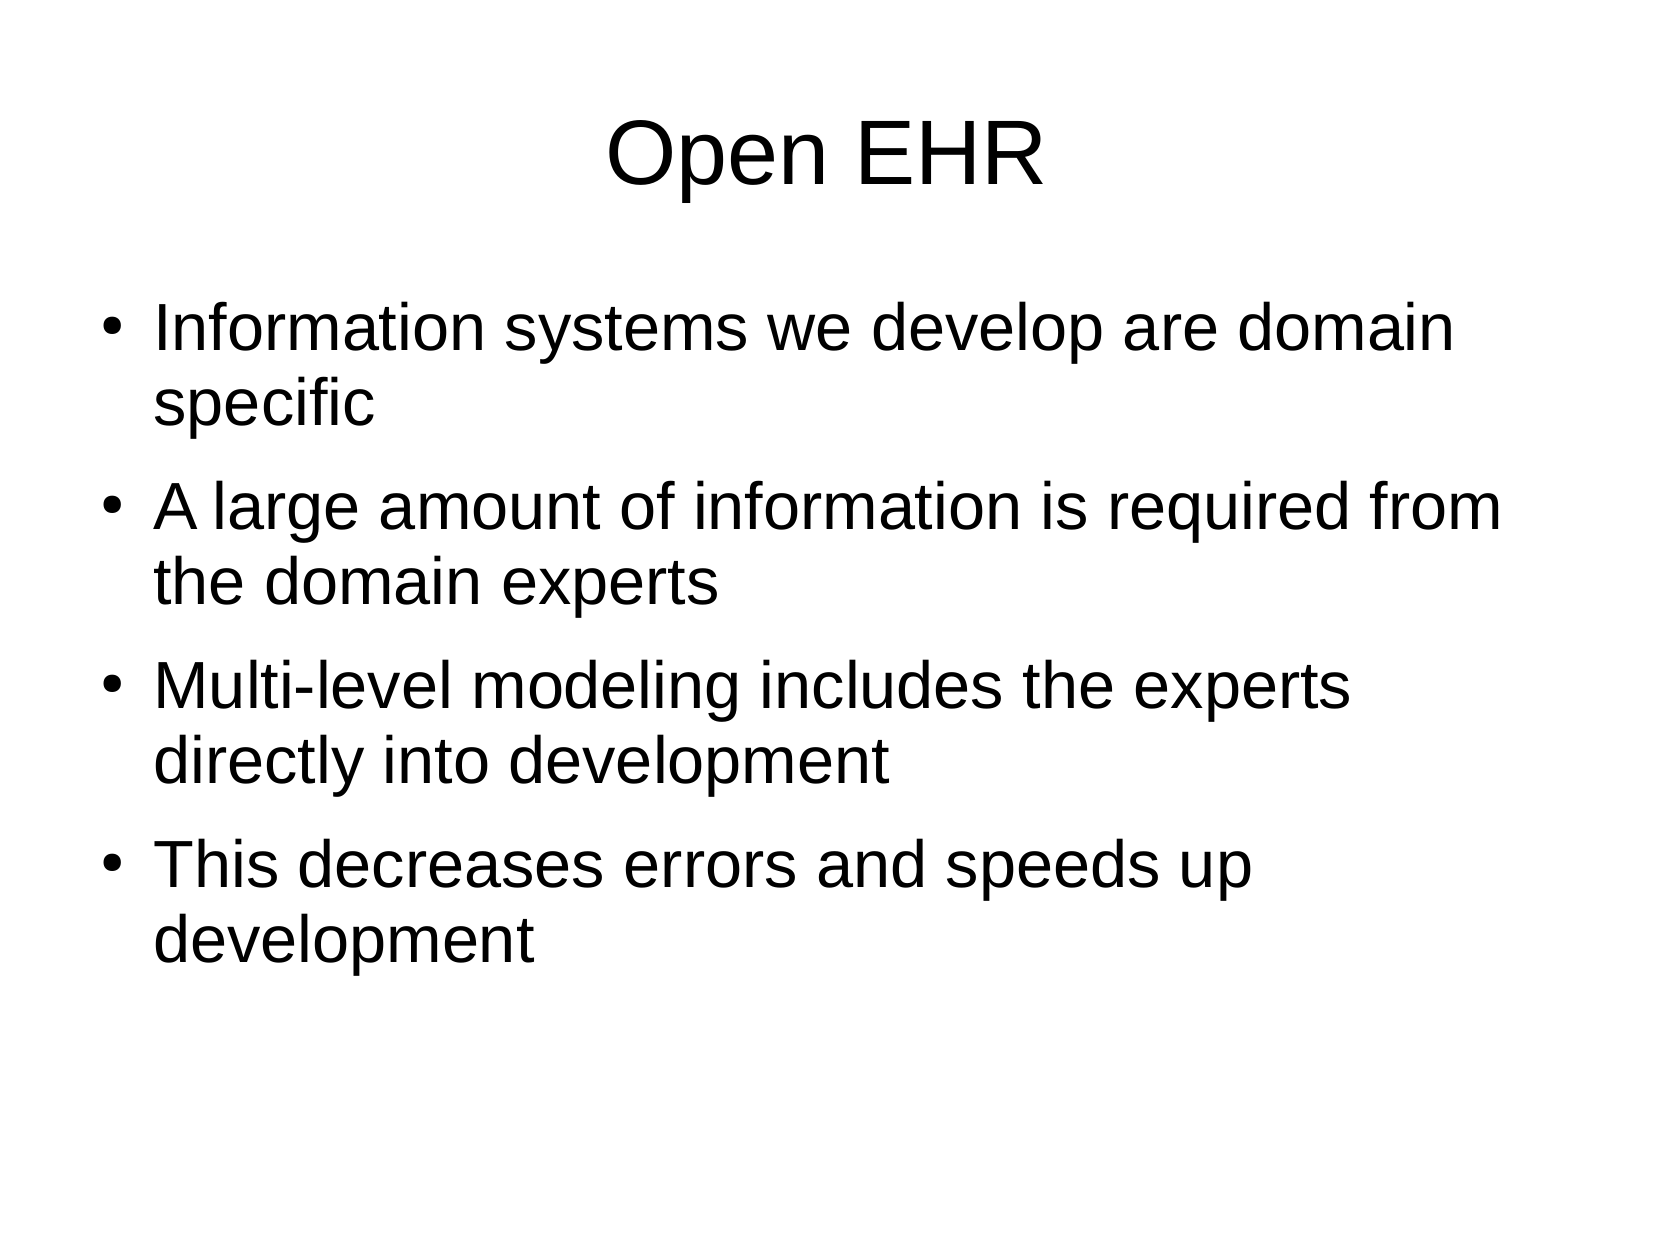

# Open EHR
Information systems we develop are domain specific
A large amount of information is required from the domain experts
Multi-level modeling includes the experts directly into development
This decreases errors and speeds up development